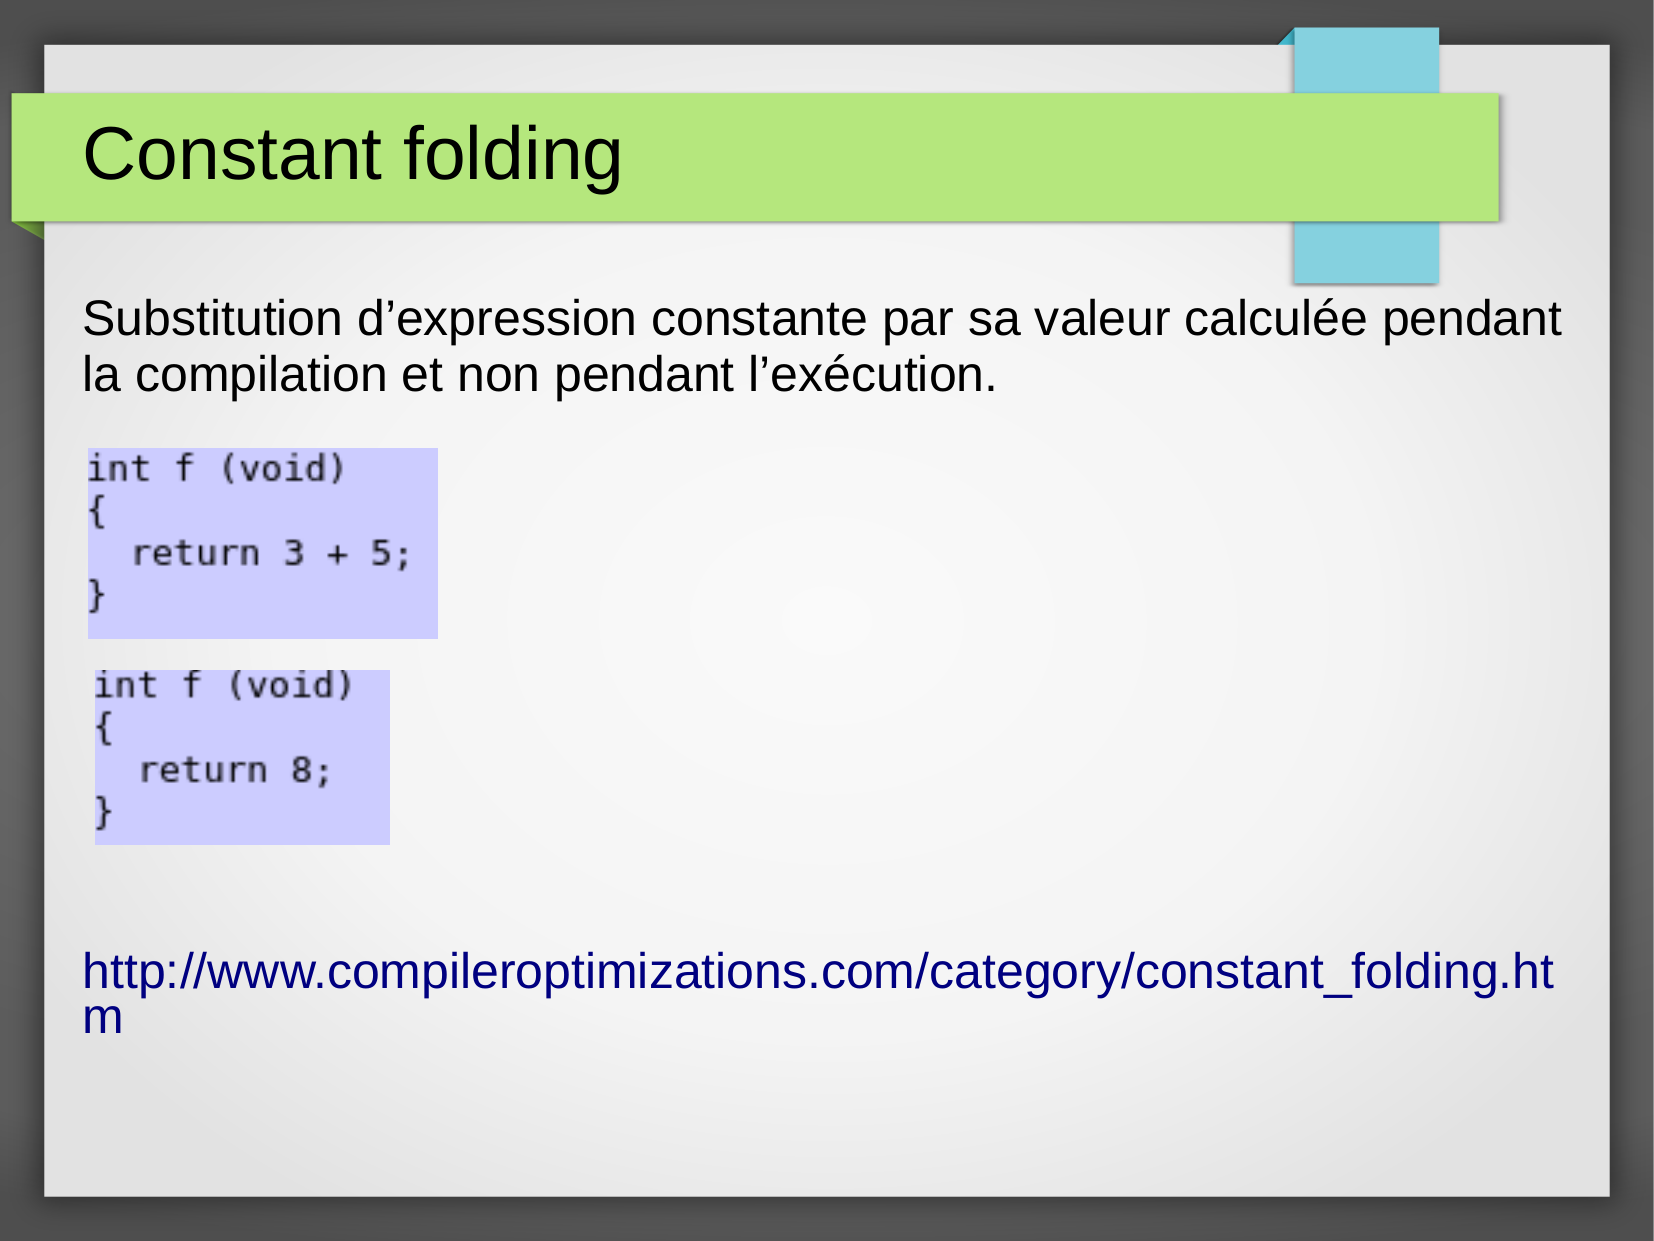

# Constant folding
Substitution d’expression constante par sa valeur calculée pendant la compilation et non pendant l’exécution.
http://www.compileroptimizations.com/category/constant_folding.htm